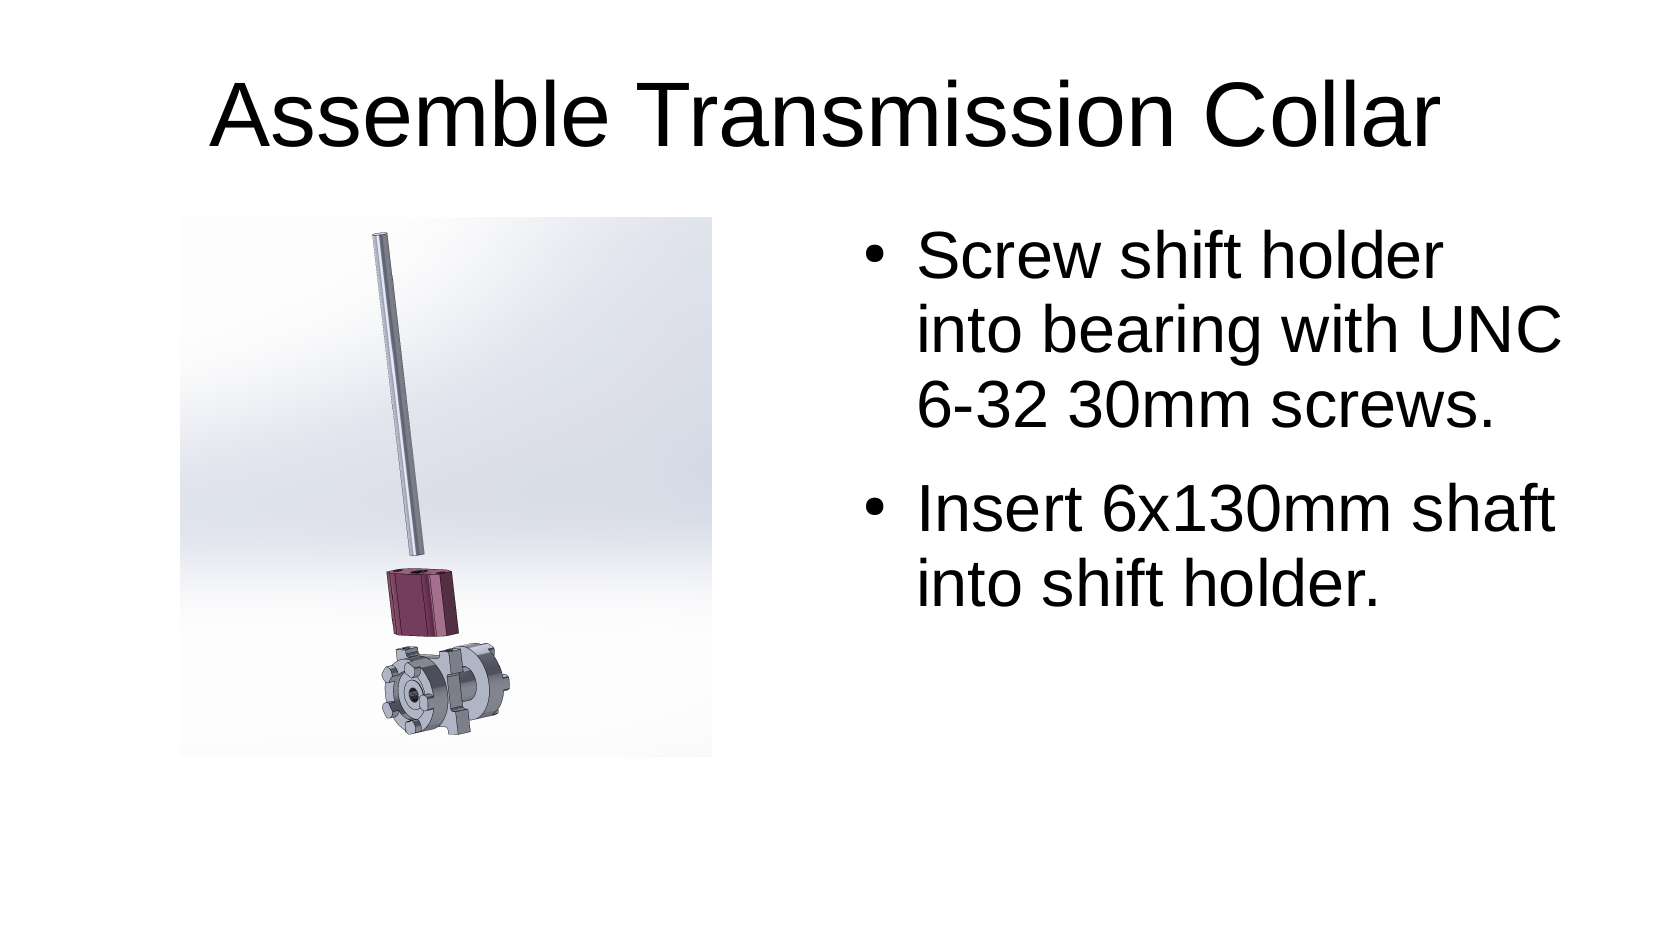

# Assemble Transmission Collar
Screw shift holder into bearing with UNC 6-32 30mm screws.
Insert 6x130mm shaft into shift holder.